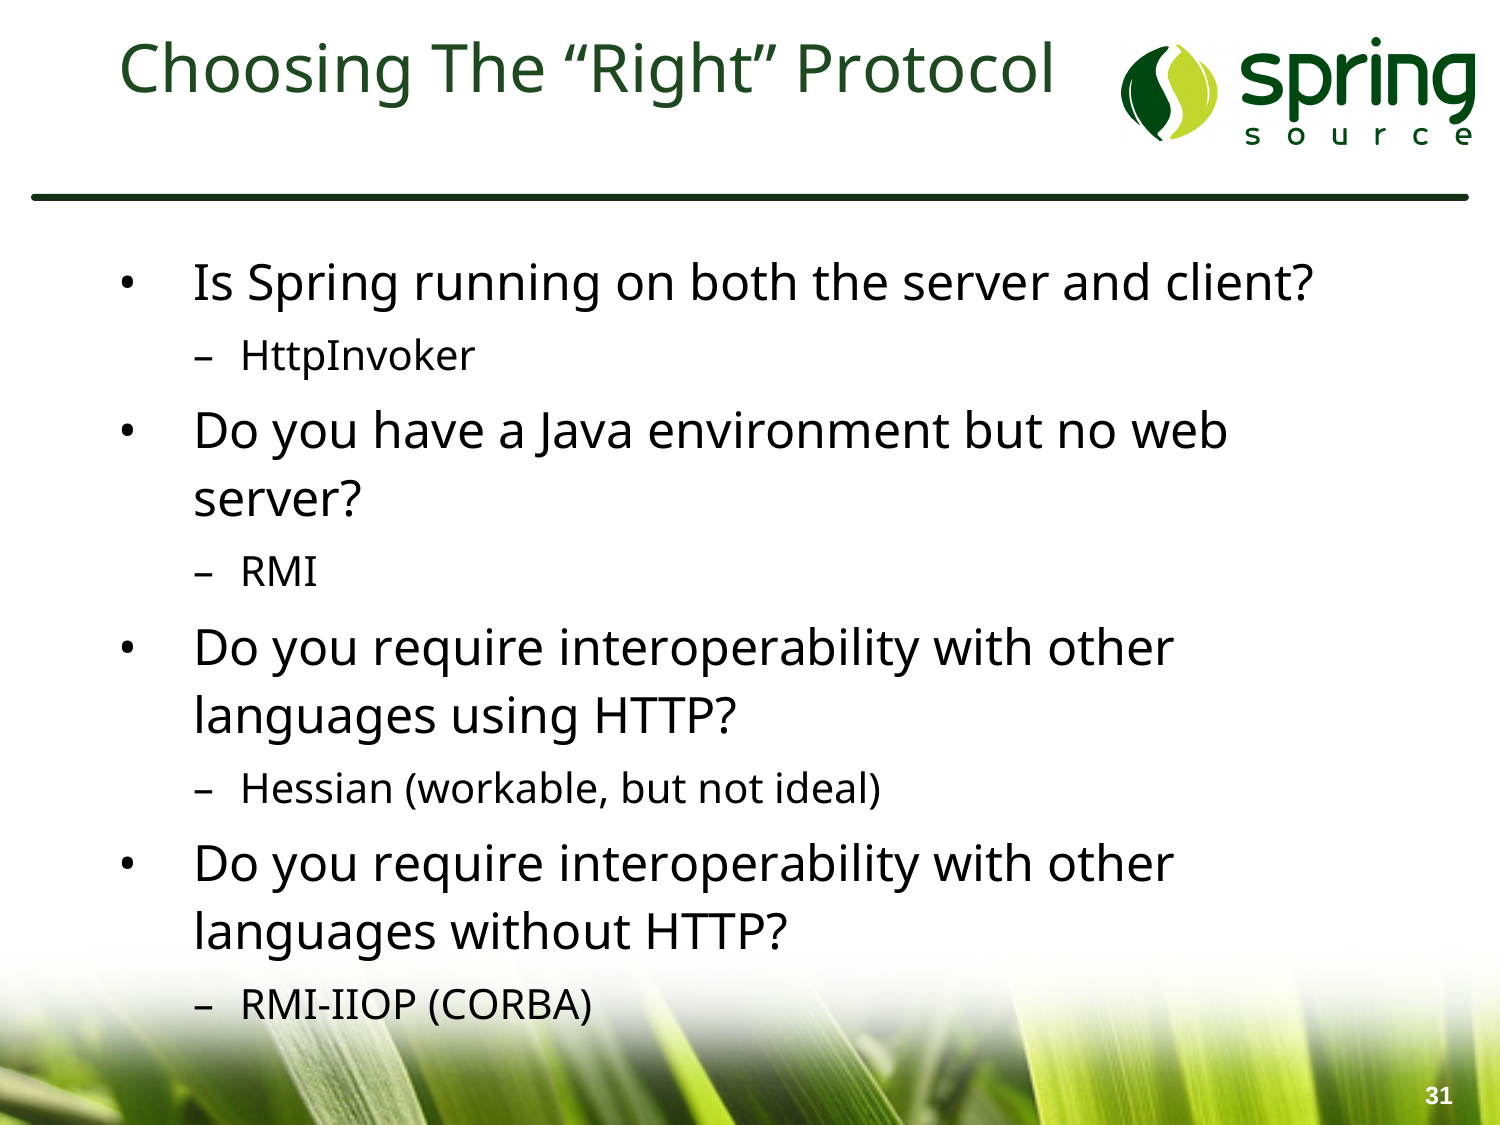

# Choosing The “Right” Protocol
Is Spring running on both the server and client?
HttpInvoker
Do you have a Java environment but no web server?
RMI
Do you require interoperability with other languages using HTTP?
Hessian (workable, but not ideal)
Do you require interoperability with other languages without HTTP?
RMI-IIOP (CORBA)